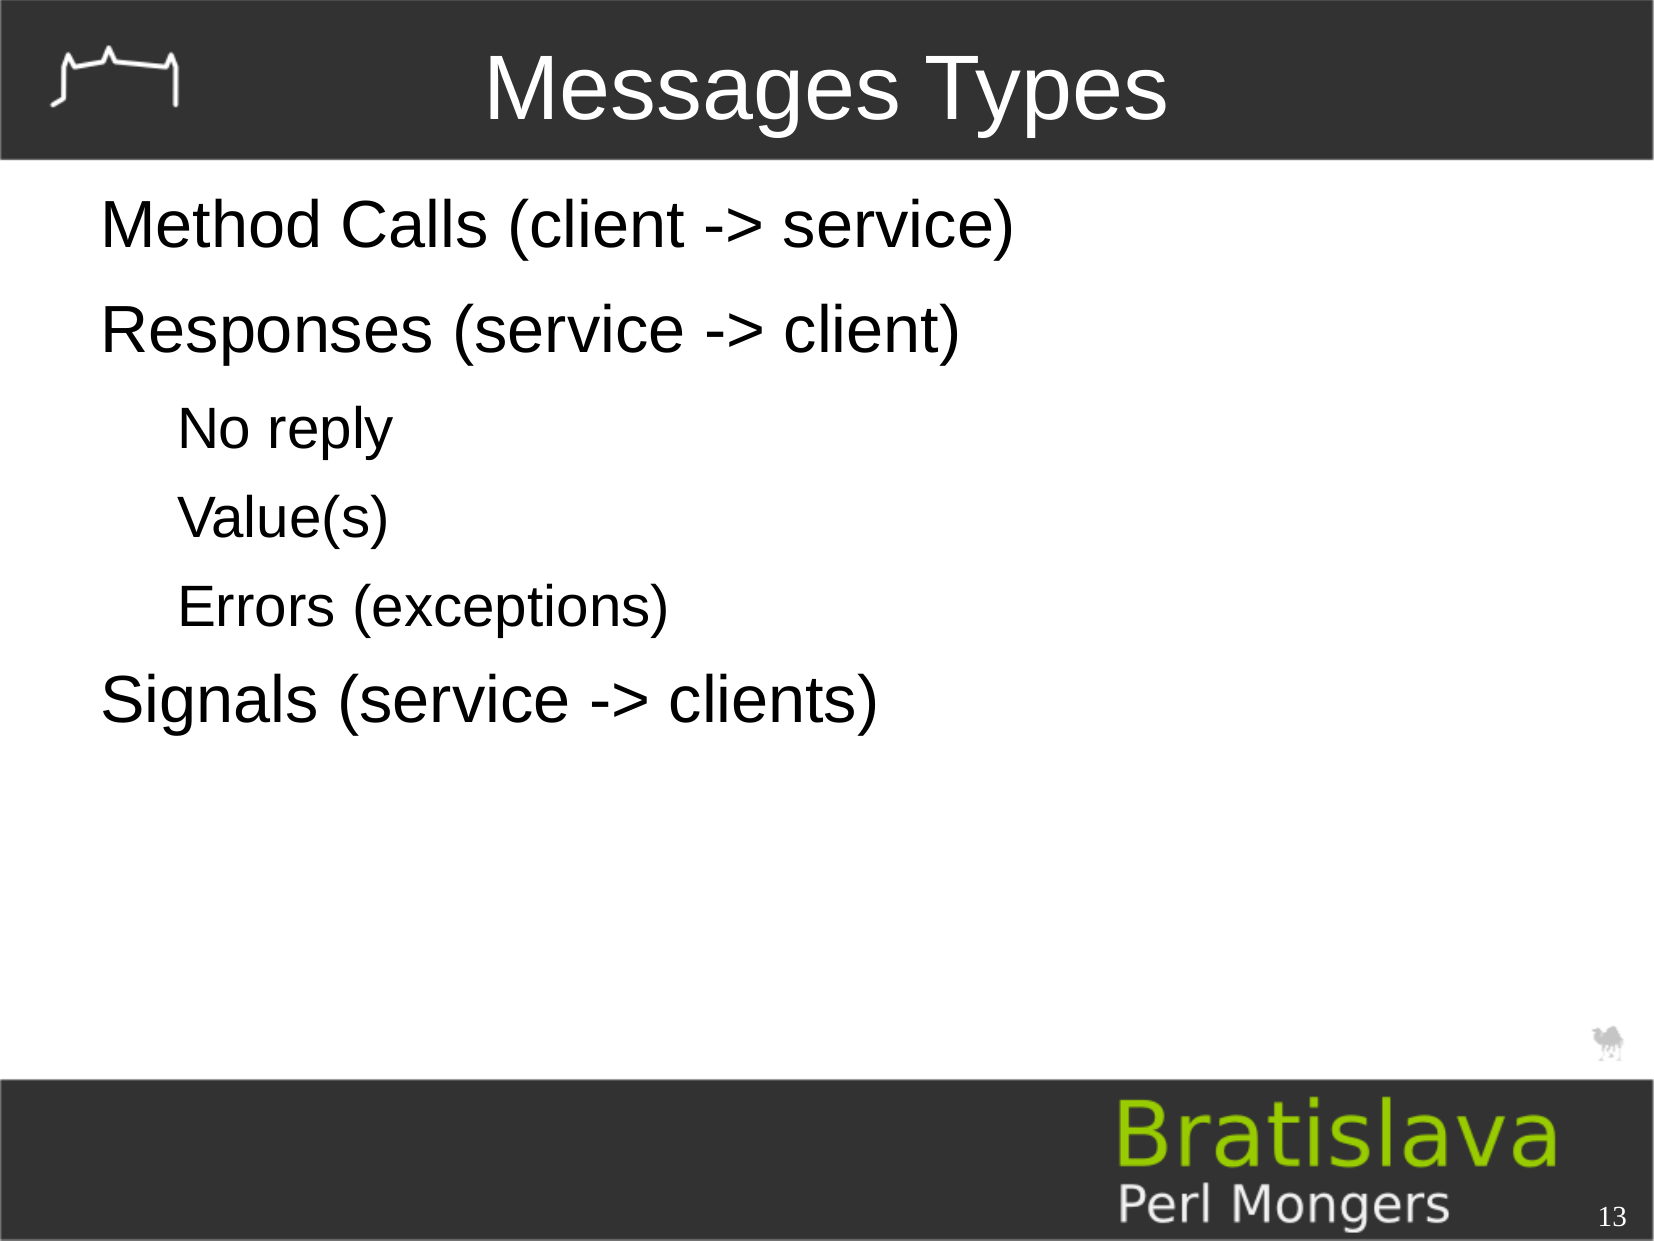

# Messages Types
Method Calls (client -> service)
Responses (service -> client)
No reply
Value(s)
Errors (exceptions)
Signals (service -> clients)
13